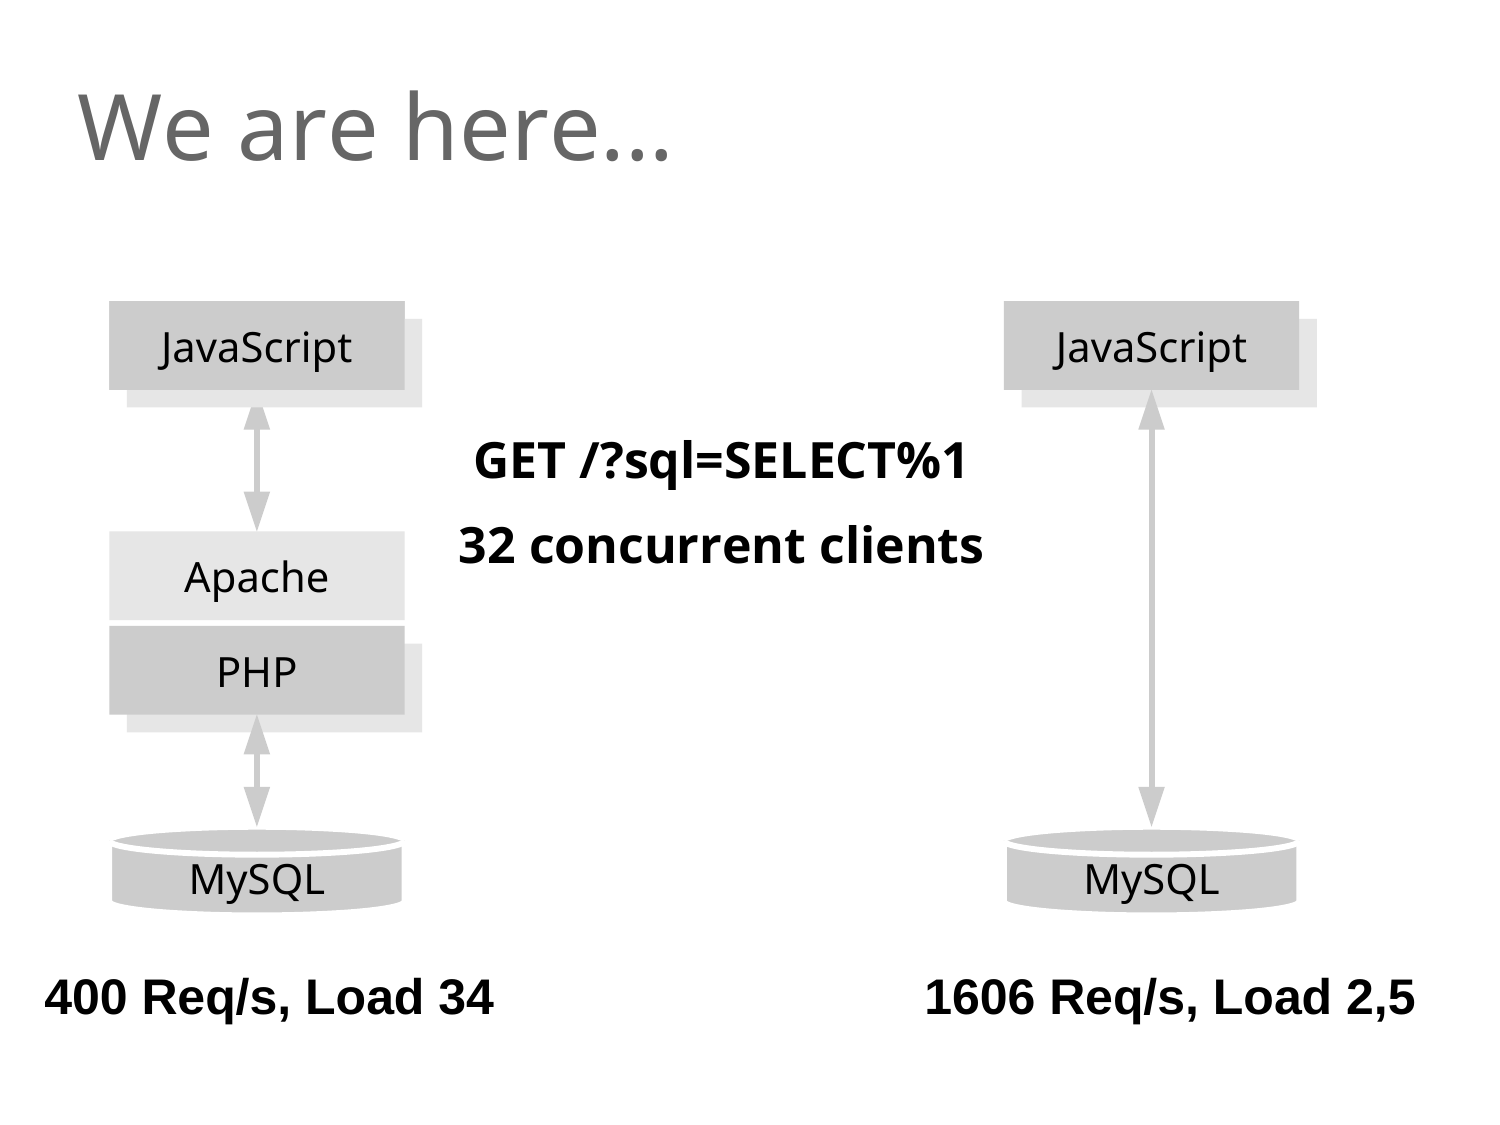

# We are here...
JavaScript
JavaScript
JavaScript
JavaScript
JavaScript
GET /?sql=SELECT%1
32 concurrent clients
Apache
PHP
PHP
MySQL
MySQL
400 Req/s, Load 34
1606 Req/s, Load 2,5